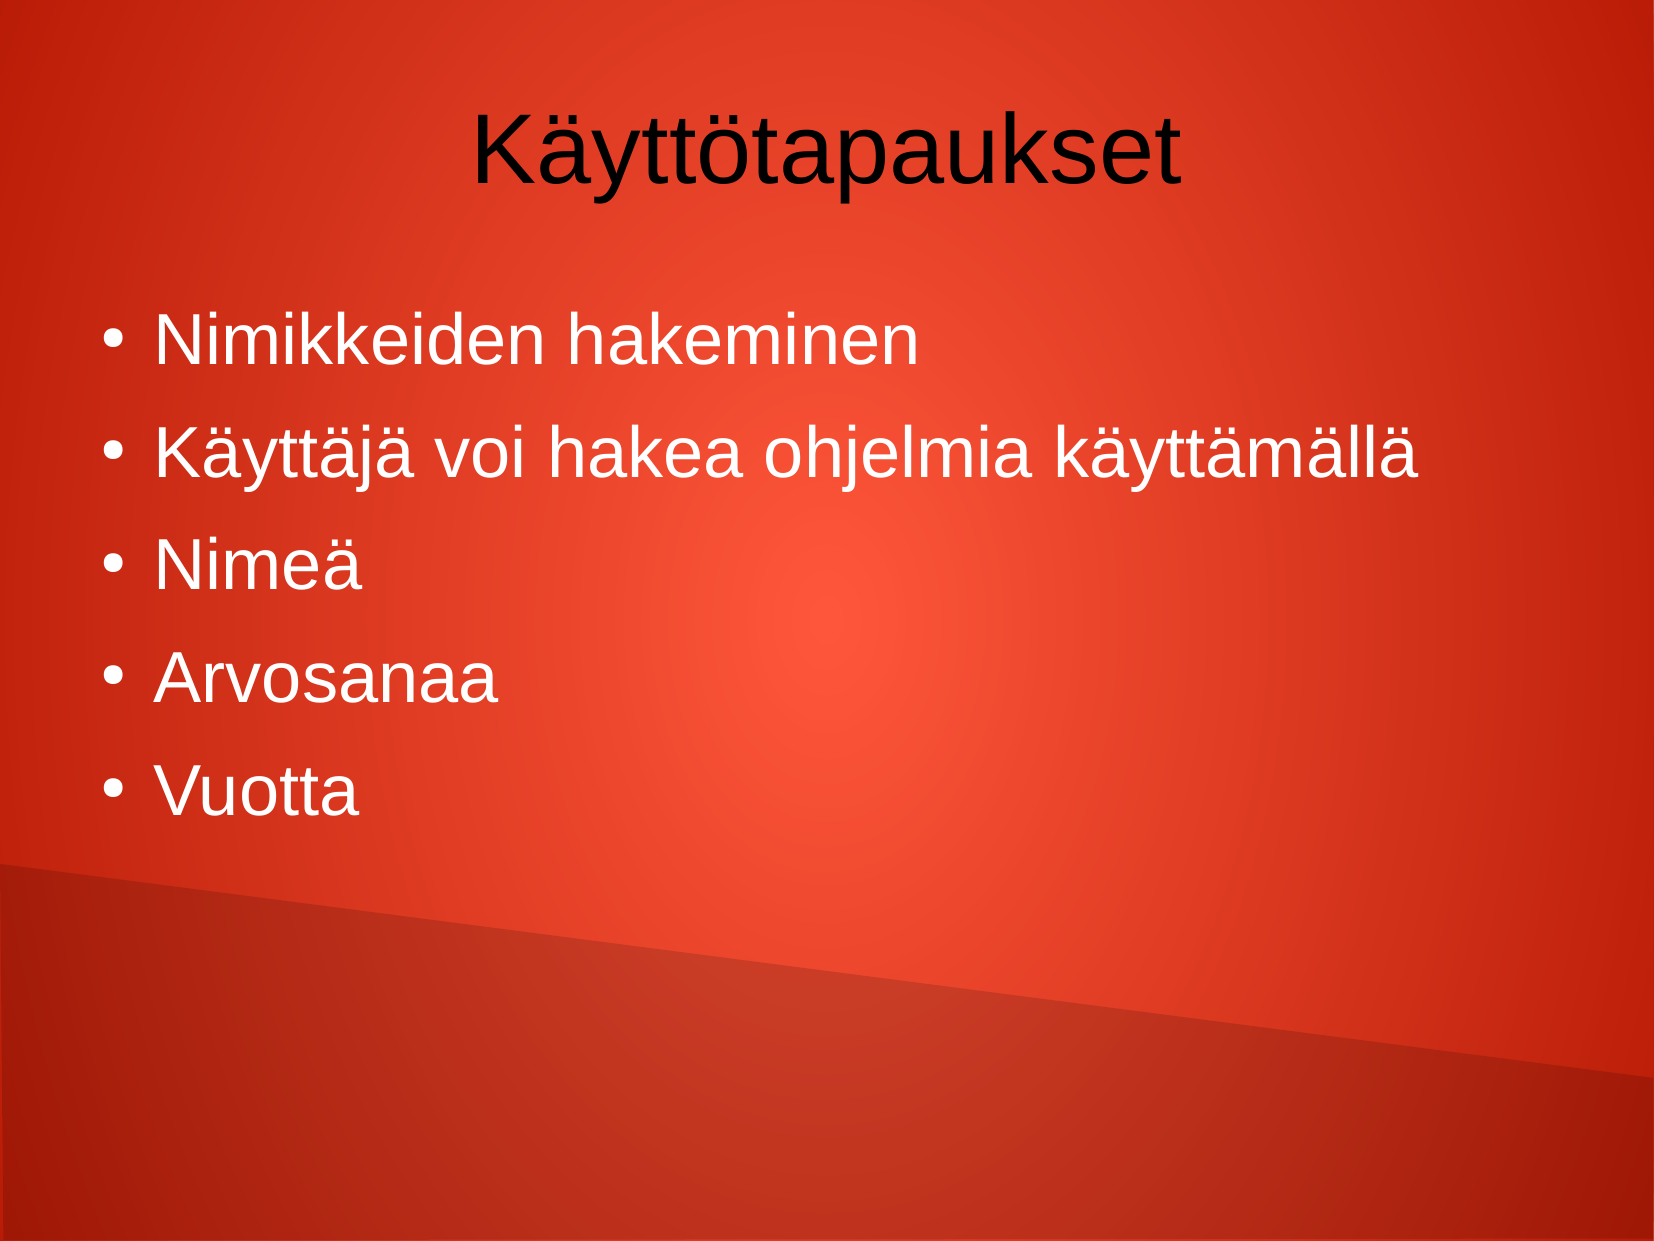

# Käyttötapaukset
Nimikkeiden hakeminen
Käyttäjä voi hakea ohjelmia käyttämällä
Nimeä
Arvosanaa
Vuotta